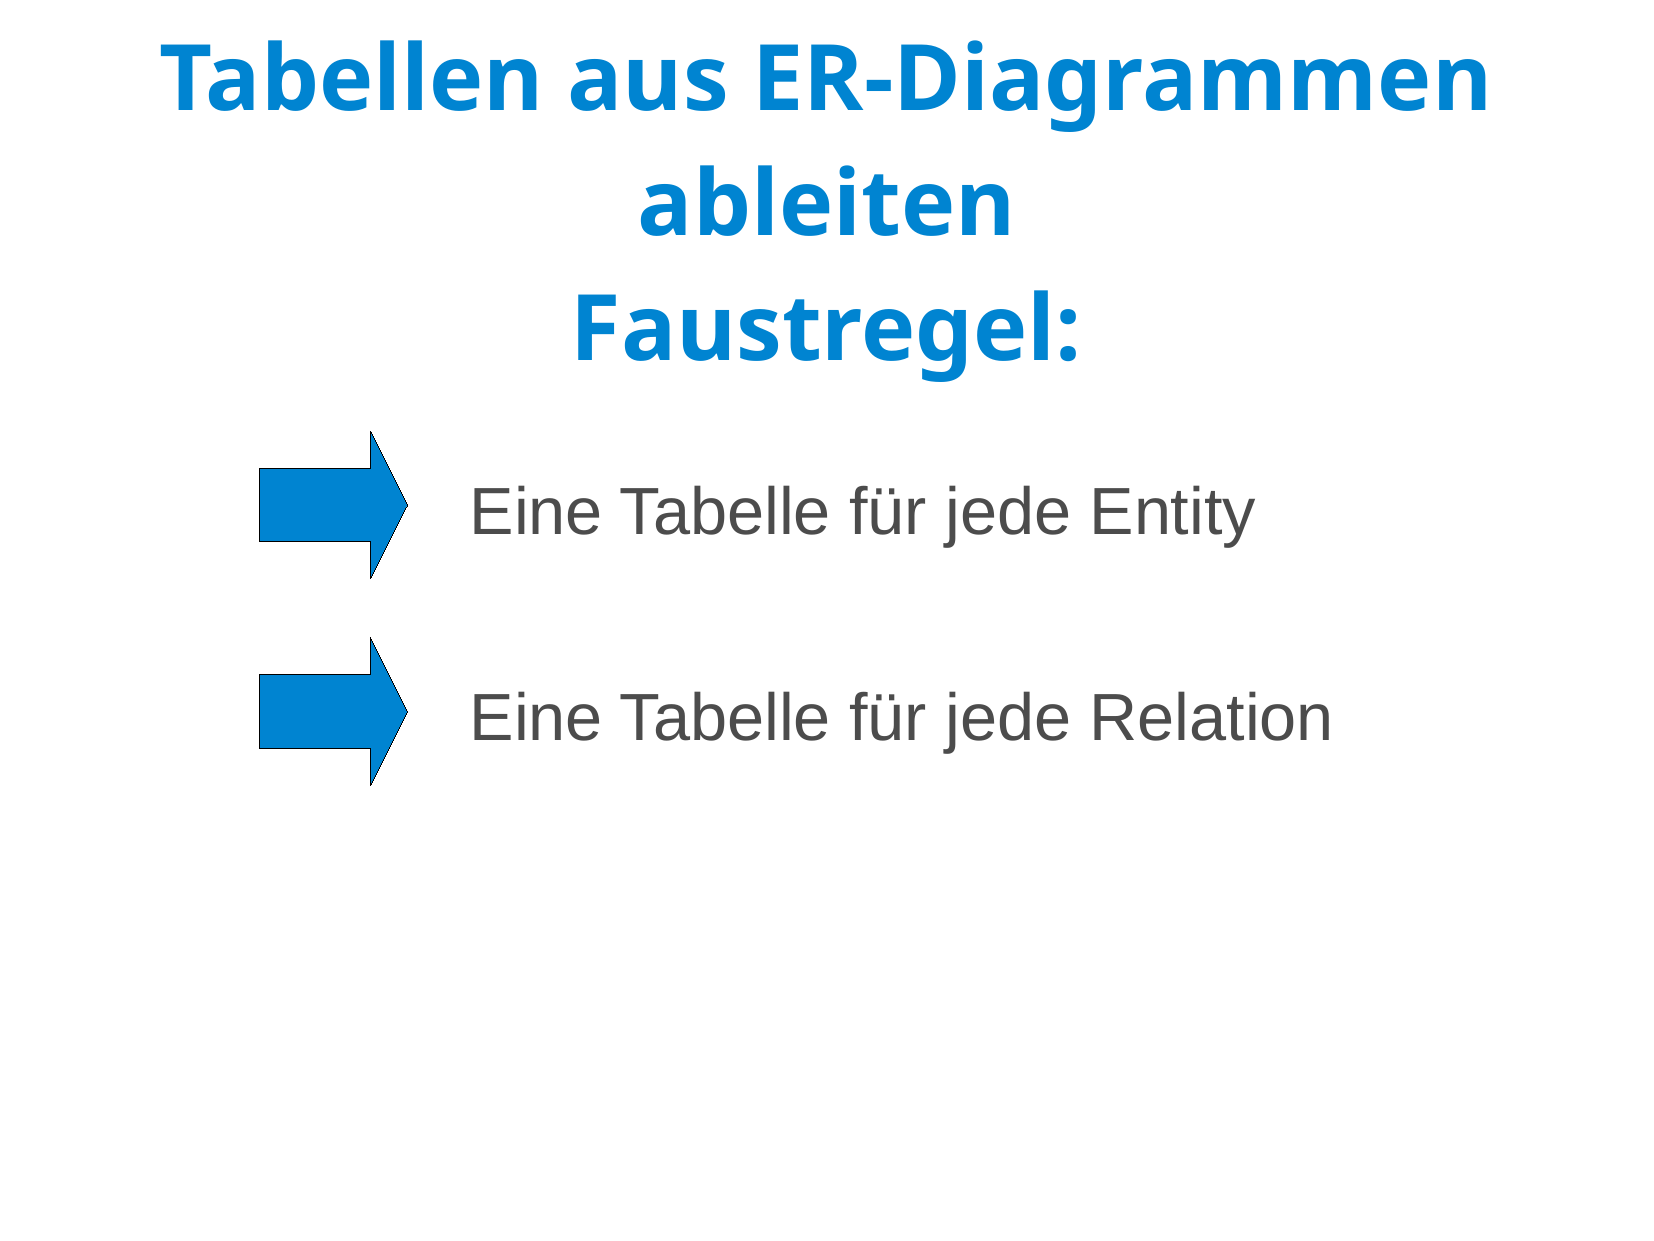

# Tabellen aus ER-Diagrammen ableiten Faustregel:
Eine Tabelle für jede Entity
Eine Tabelle für jede Relation